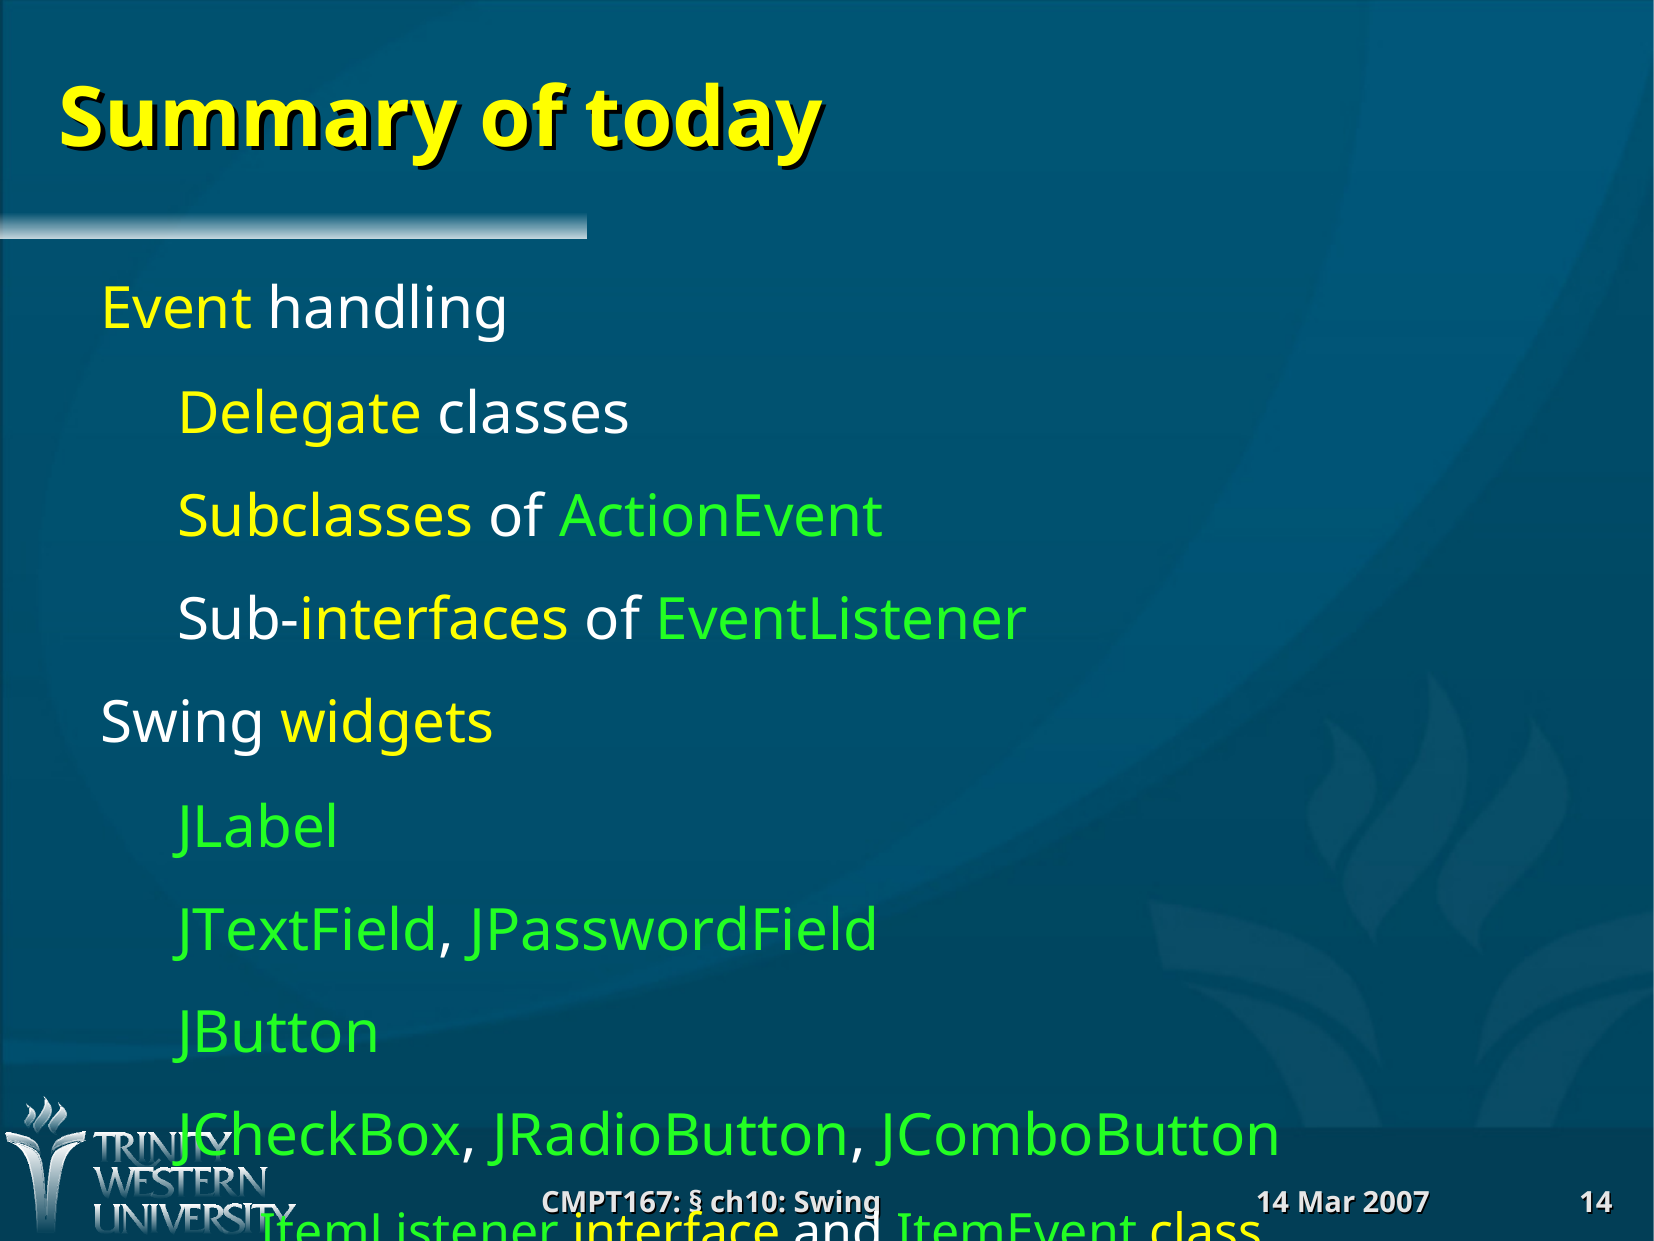

# Summary of today
Event handling
Delegate classes
Subclasses of ActionEvent
Sub-interfaces of EventListener
Swing widgets
JLabel
JTextField, JPasswordField
JButton
JCheckBox, JRadioButton, JComboButton
ItemListener interface and ItemEvent class
CMPT167: § ch10: Swing
14 Mar 2007
14